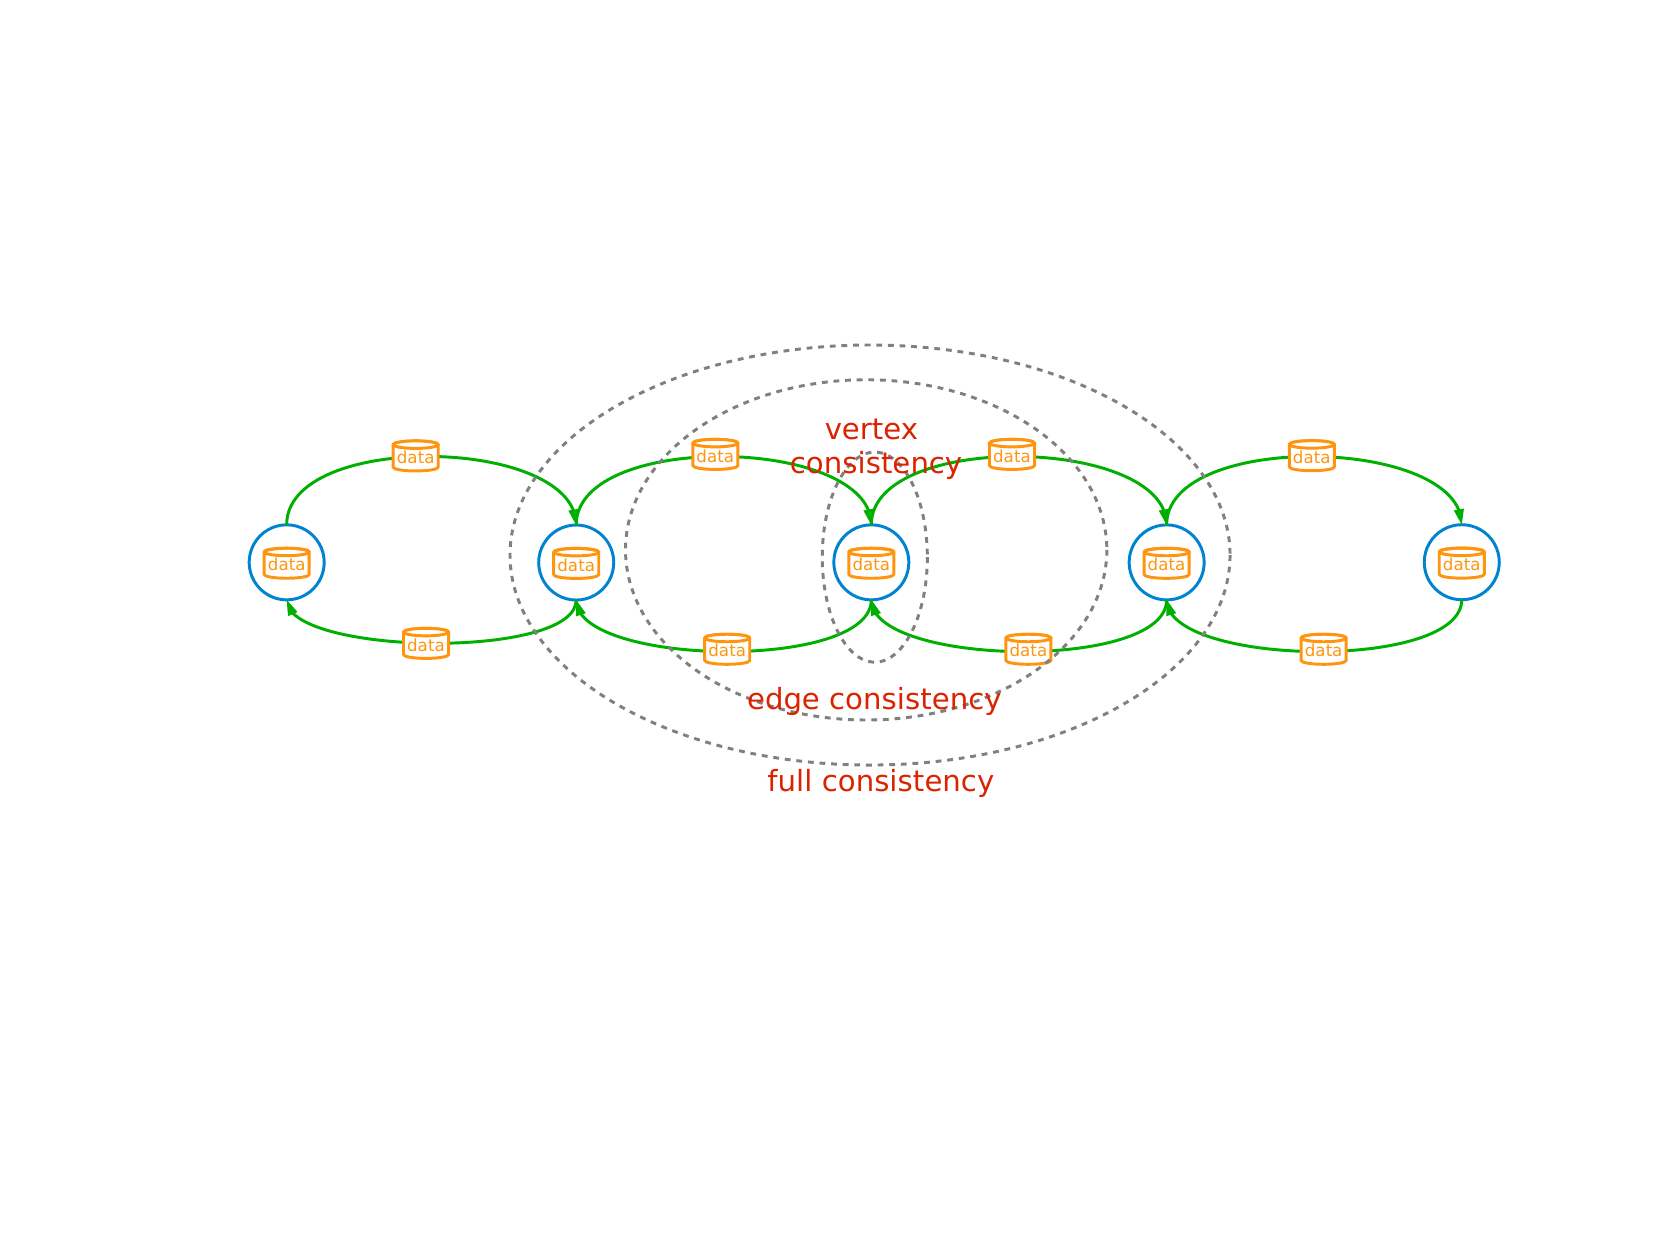

vertex
consistency
data
data
data
data
data
data
data
data
data
data
data
data
data
edge consistency
full consistency